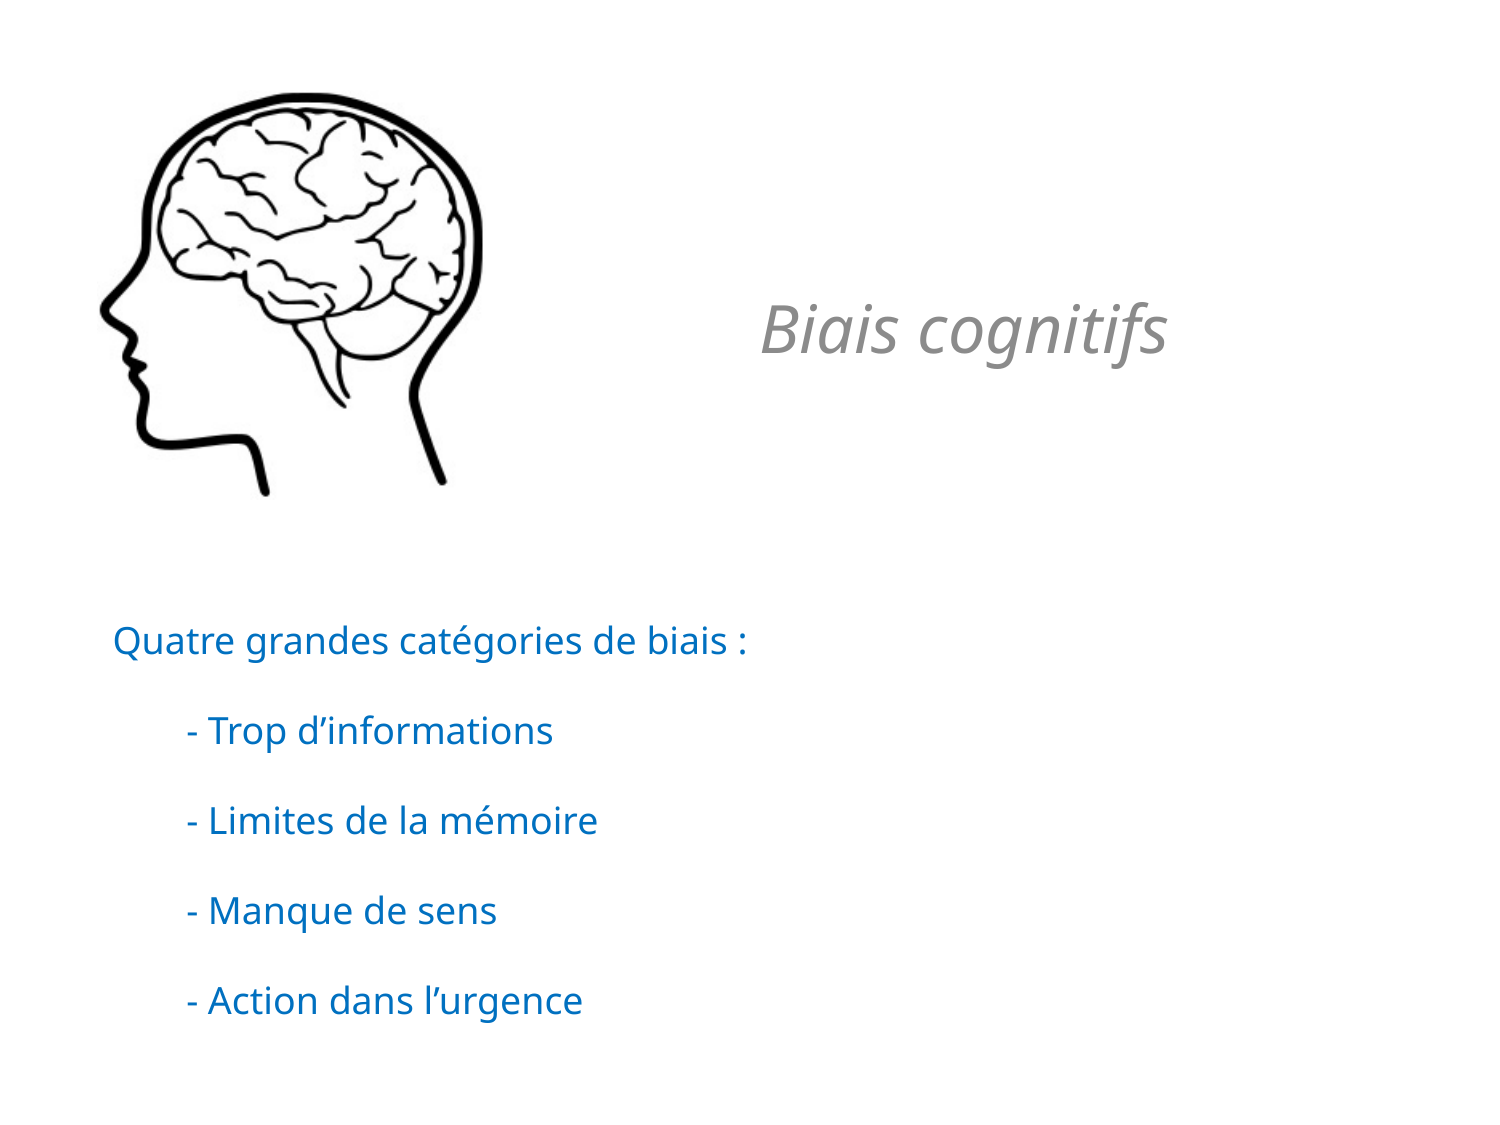

Biais cognitifs
Quatre grandes catégories de biais :
	- Trop d’informations
	- Limites de la mémoire
	- Manque de sens
	- Action dans l’urgence